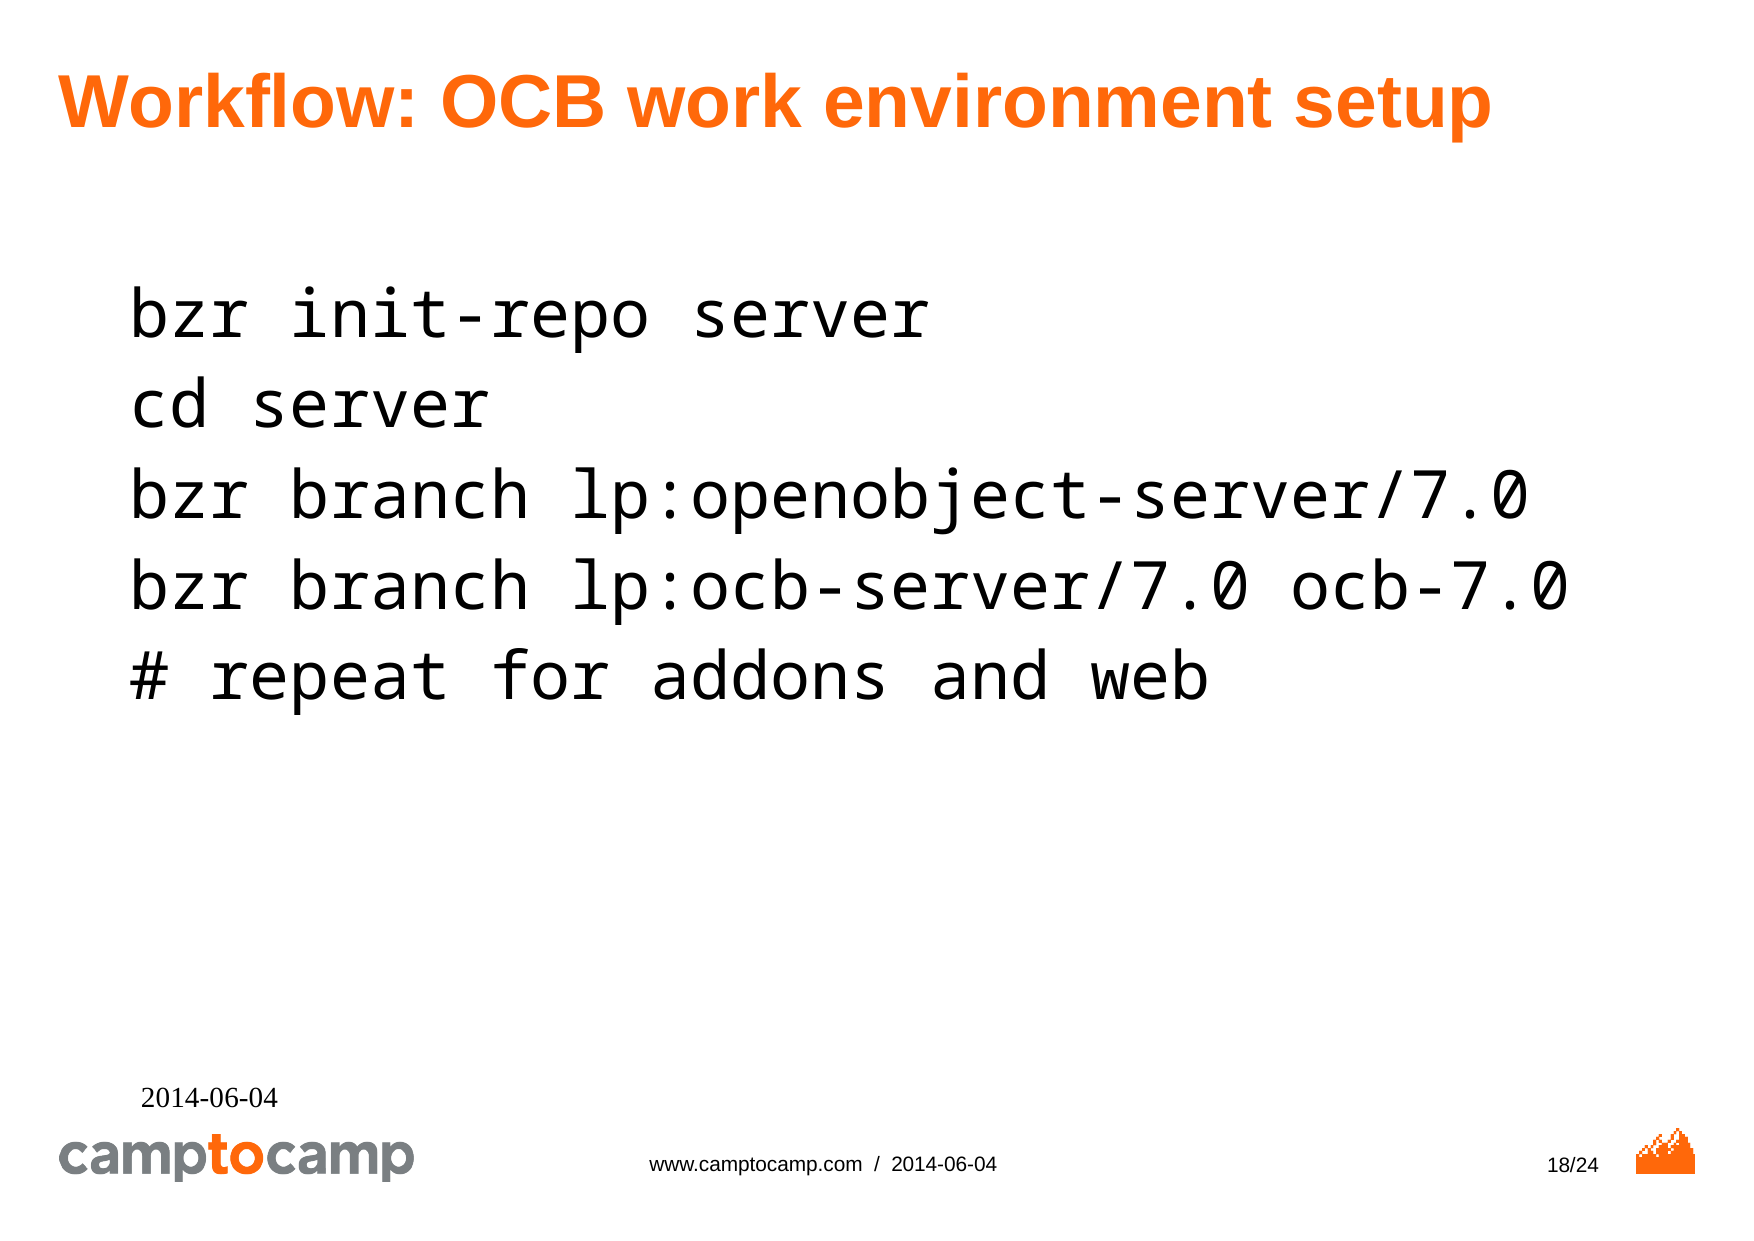

# Workflow: OCB work environment setup
bzr init-repo server
cd server
bzr branch lp:openobject-server/7.0
bzr branch lp:ocb-server/7.0 ocb-7.0
# repeat for addons and web
2014-06-04